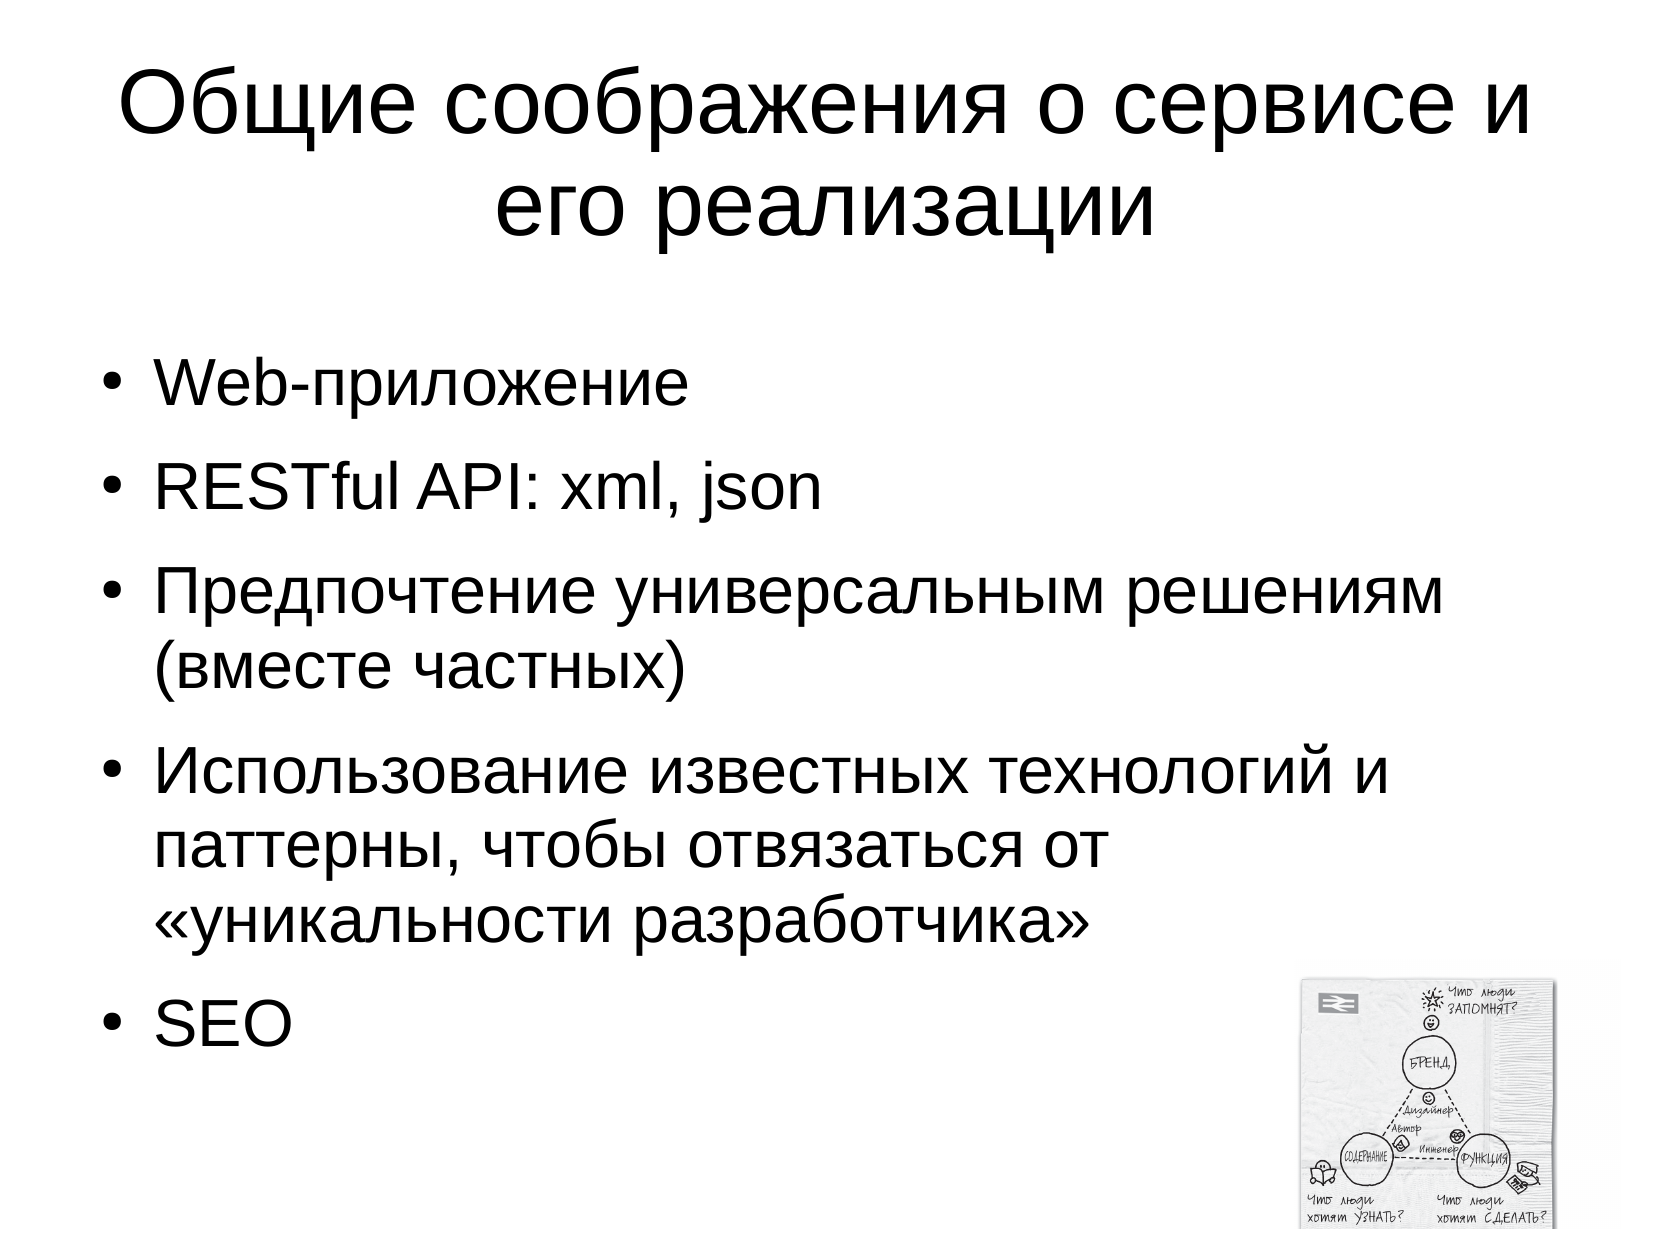

# Общие соображения о сервисе и его реализации
Web-приложение
RESTful API: xml, json
Предпочтение универсальным решениям (вместе частных)
Использование известных технологий и паттерны, чтобы отвязаться от «уникальности разработчика»
SEO